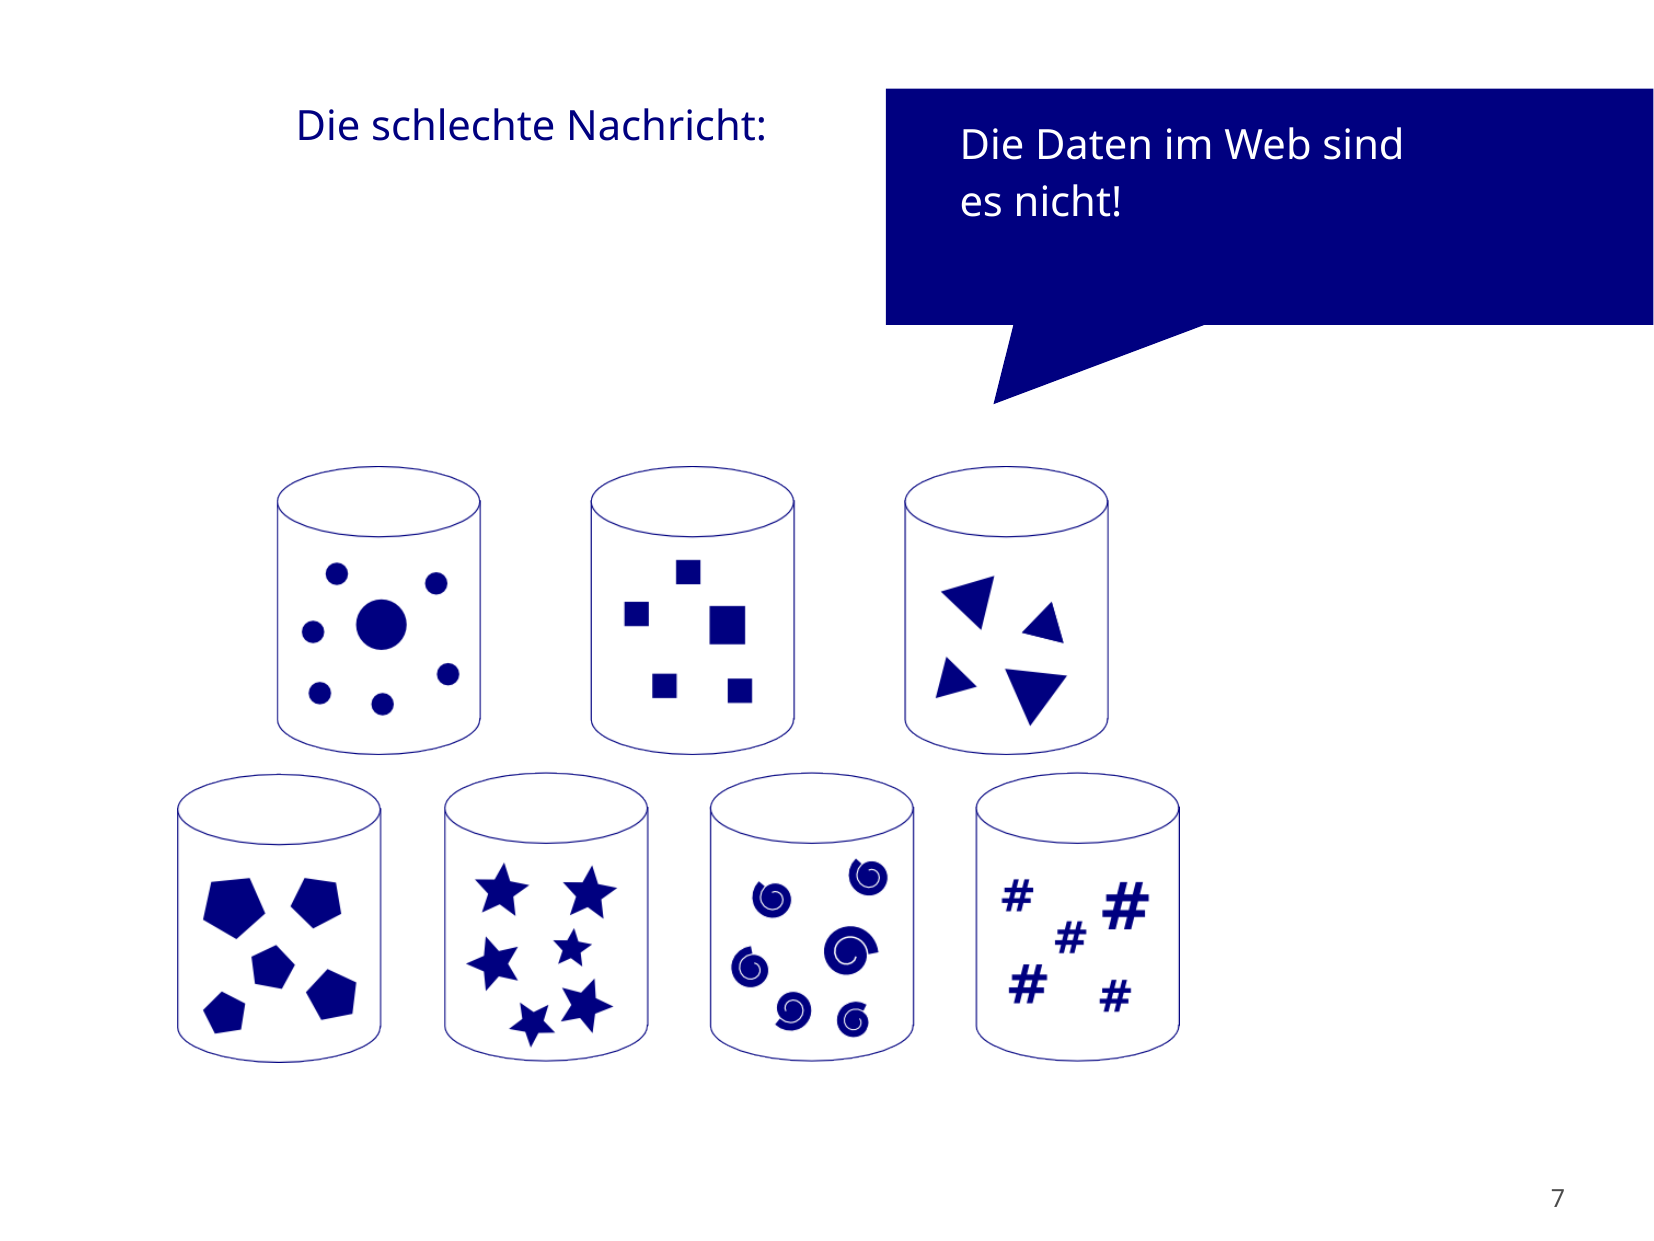

Die schlechte Nachricht:
Die Daten im Web sind es nicht!